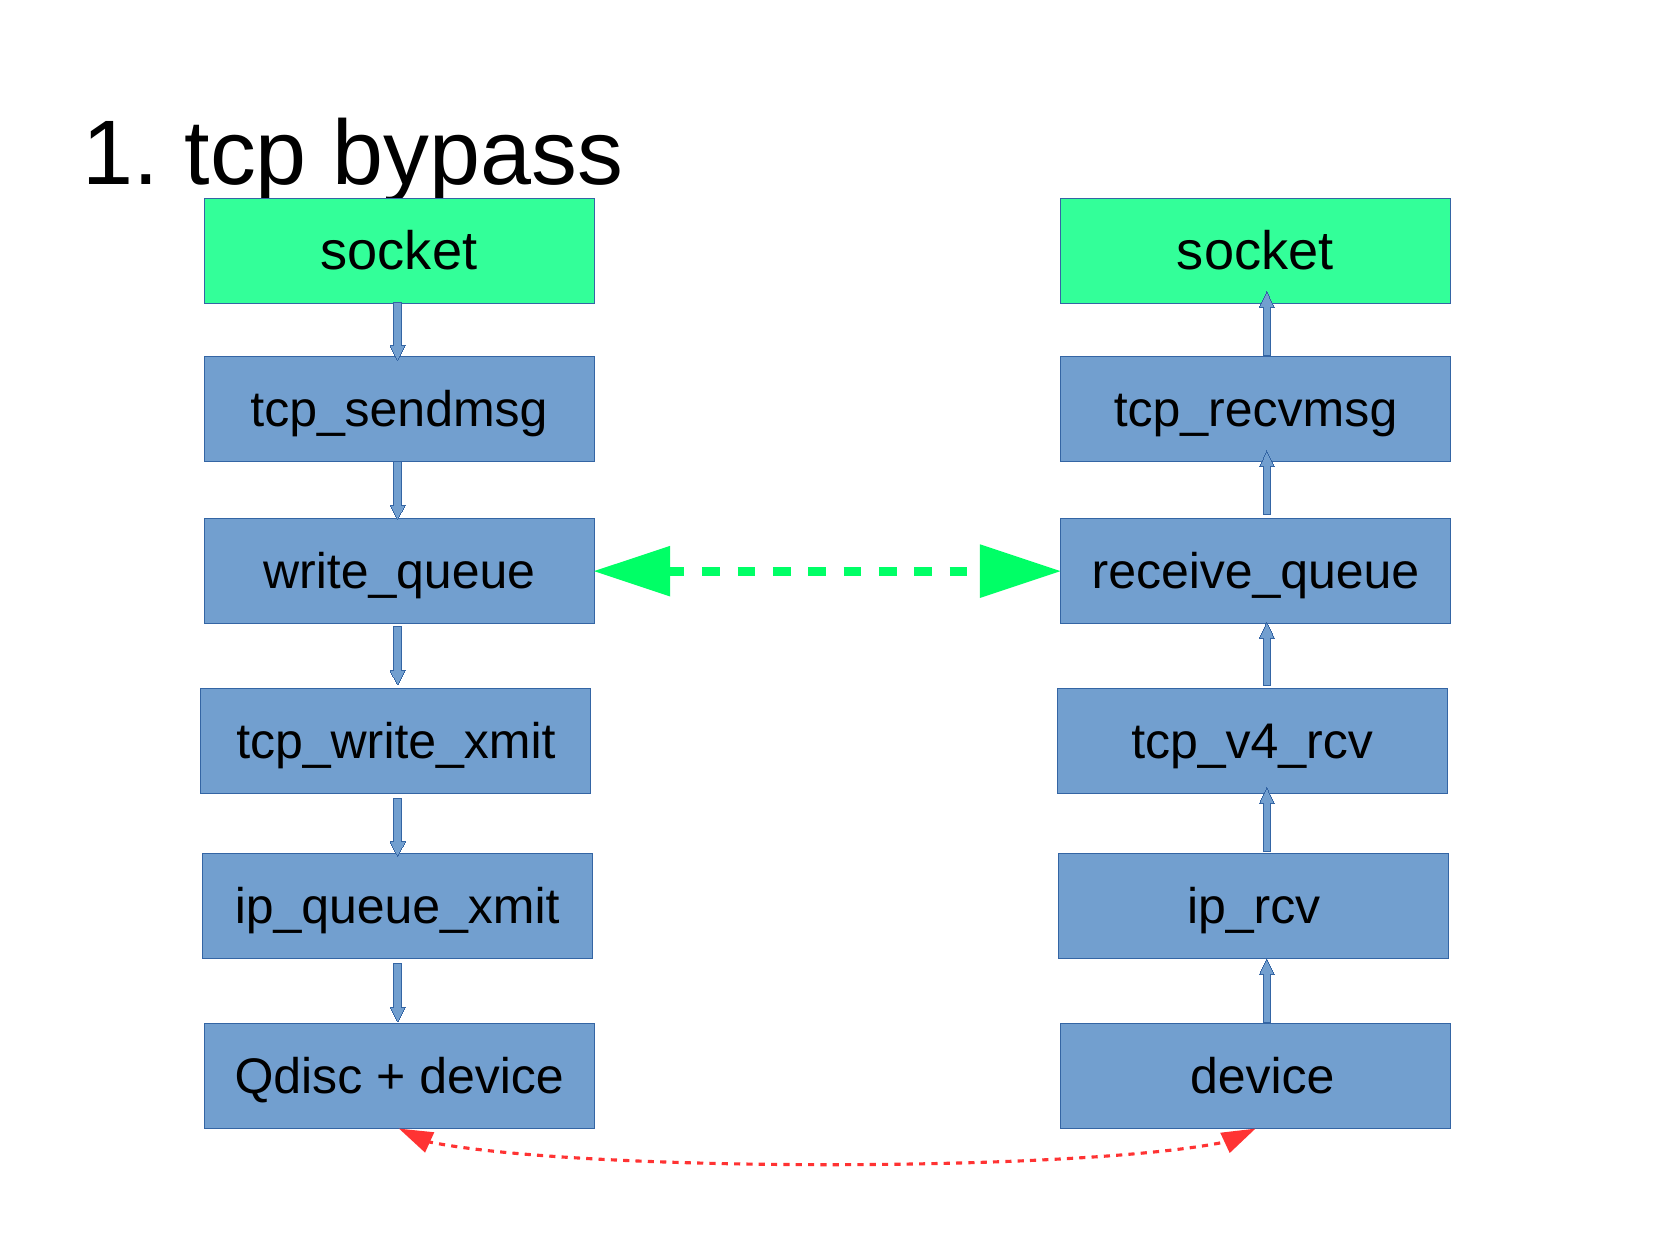

# 1. tcp bypass
socket
socket
tcp_sendmsg
tcp_recvmsg
write_queue
receive_queue
tcp_write_xmit
tcp_v4_rcv
ip_queue_xmit
ip_rcv
Qdisc + device
 device